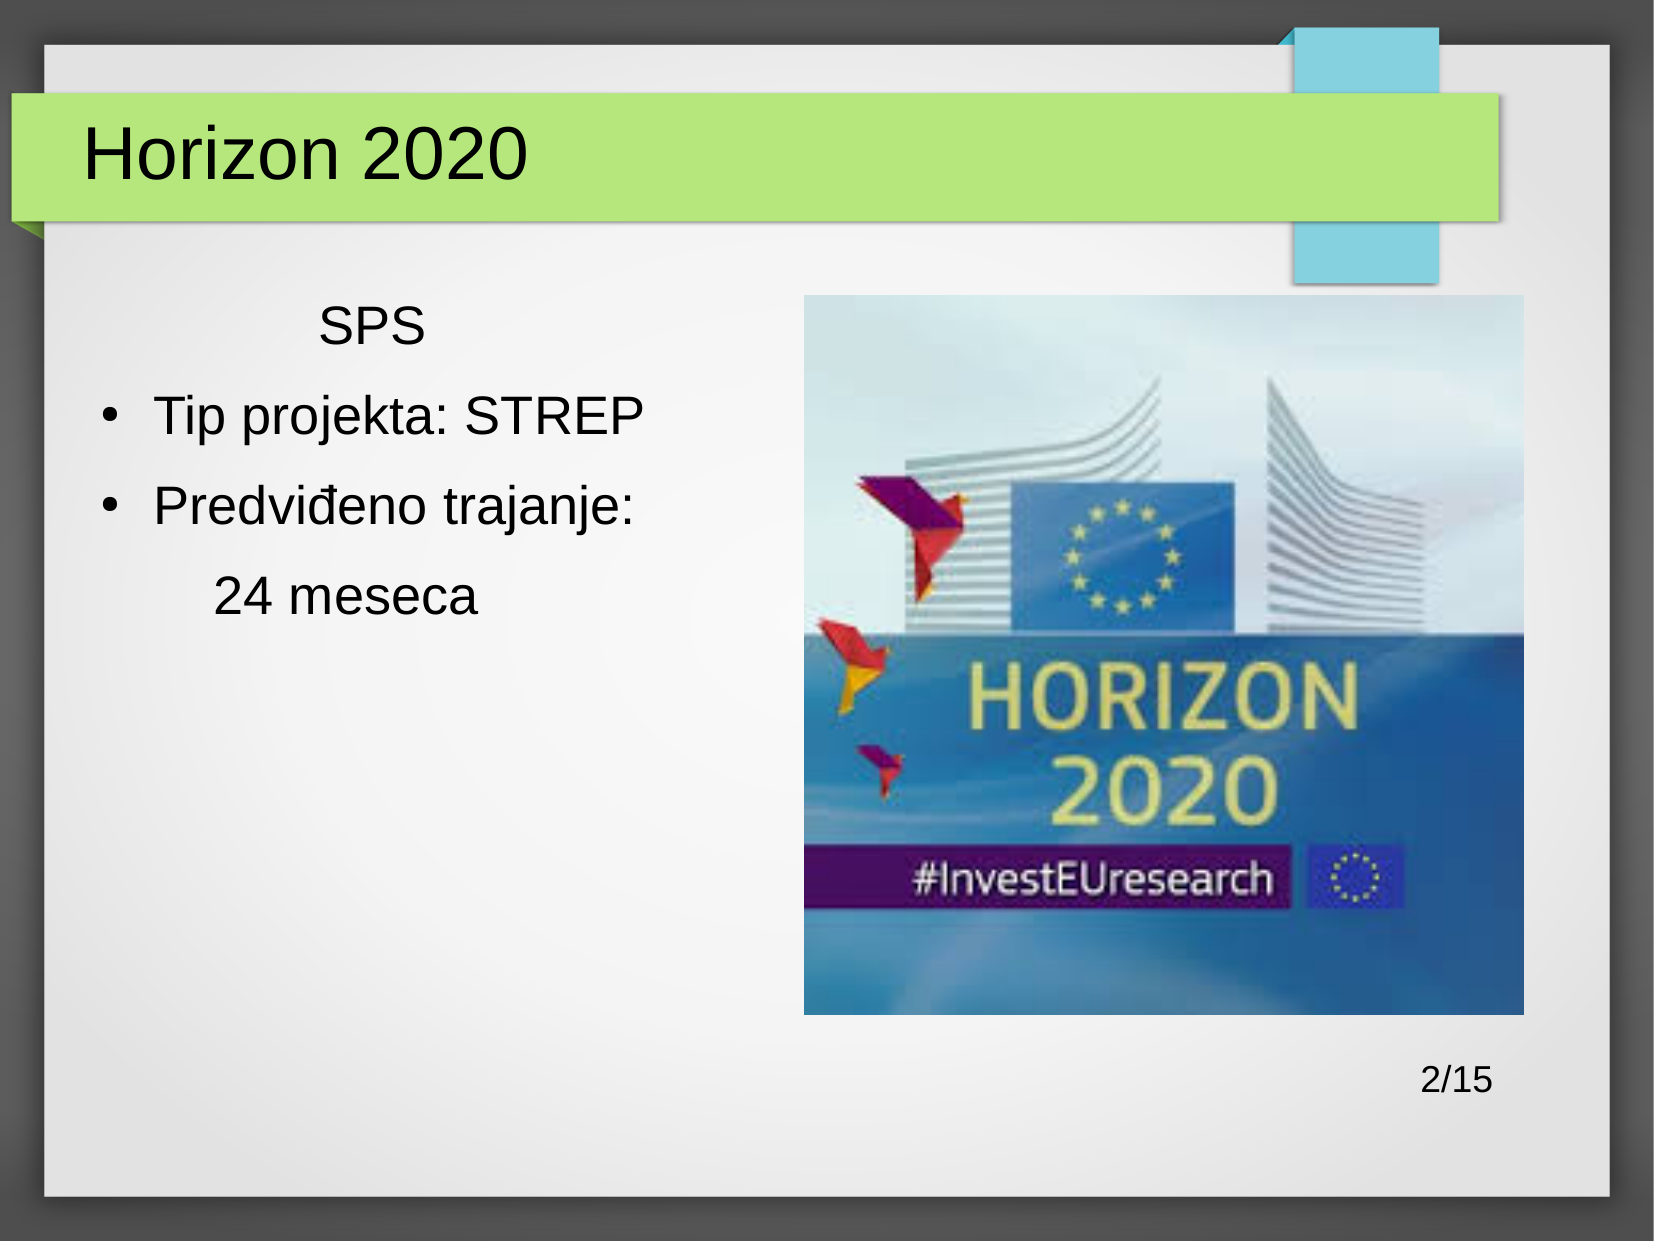

# Horizon 2020
 SPS
Tip projekta: STREP
Predviđeno trajanje:
 24 meseca
2/15